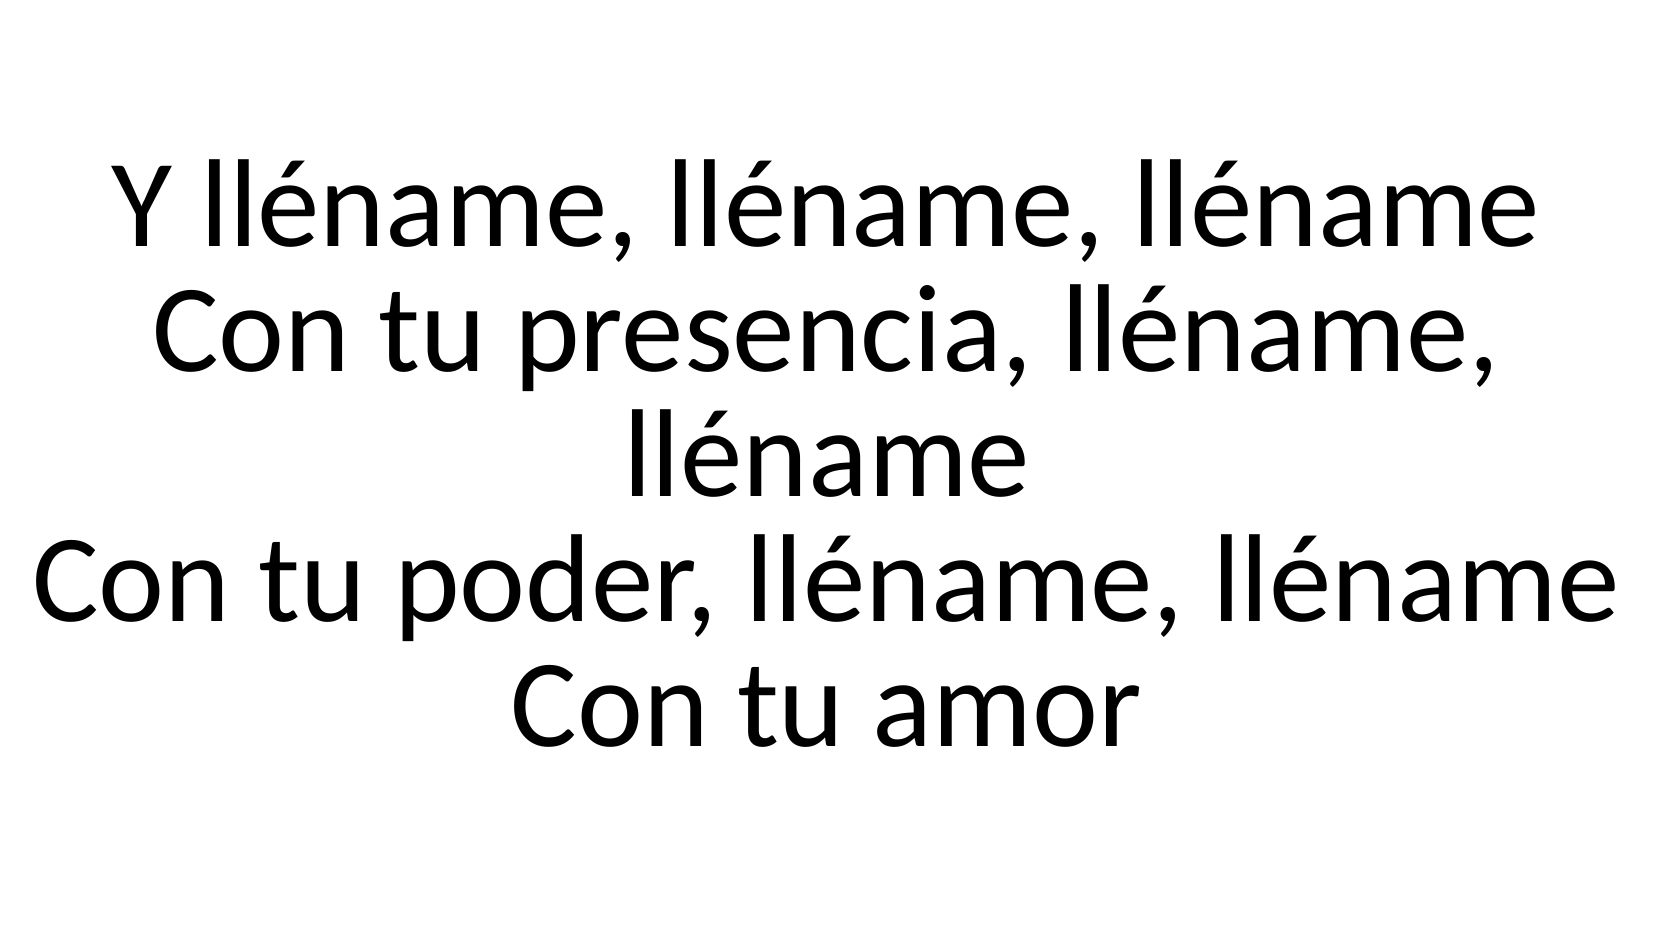

# Y lléname, lléname, lléname Con tu presencia, lléname, lléname Con tu poder, lléname, lléname Con tu amor